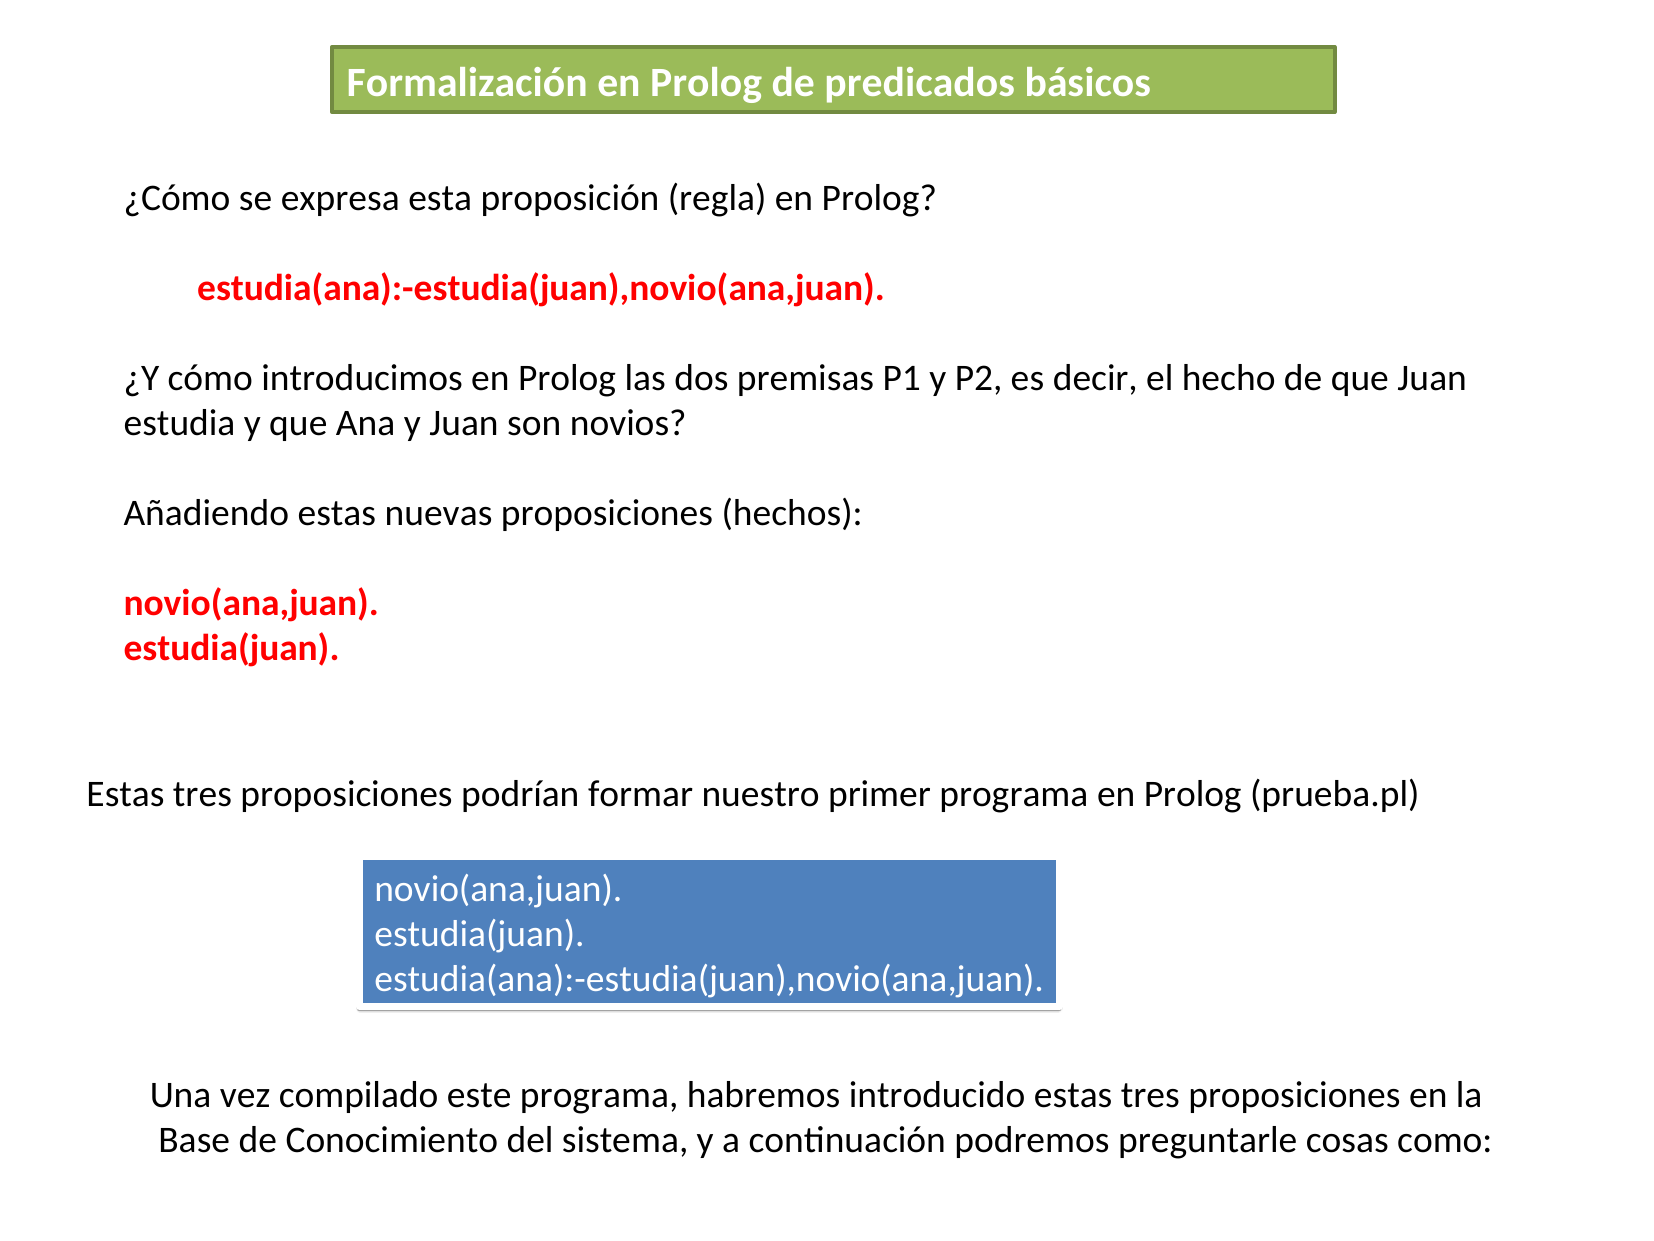

Formalización en Prolog de predicados básicos
¿Cómo se expresa esta proposición (regla) en Prolog?
	estudia(ana):-estudia(juan),novio(ana,juan).
¿Y cómo introducimos en Prolog las dos premisas P1 y P2, es decir, el hecho de que Juan estudia y que Ana y Juan son novios?
Añadiendo estas nuevas proposiciones (hechos):
novio(ana,juan).
estudia(juan).
Estas tres proposiciones podrían formar nuestro primer programa en Prolog (prueba.pl)
novio(ana,juan).
estudia(juan).
estudia(ana):-estudia(juan),novio(ana,juan).
Una vez compilado este programa, habremos introducido estas tres proposiciones en la
 Base de Conocimiento del sistema, y a continuación podremos preguntarle cosas como: